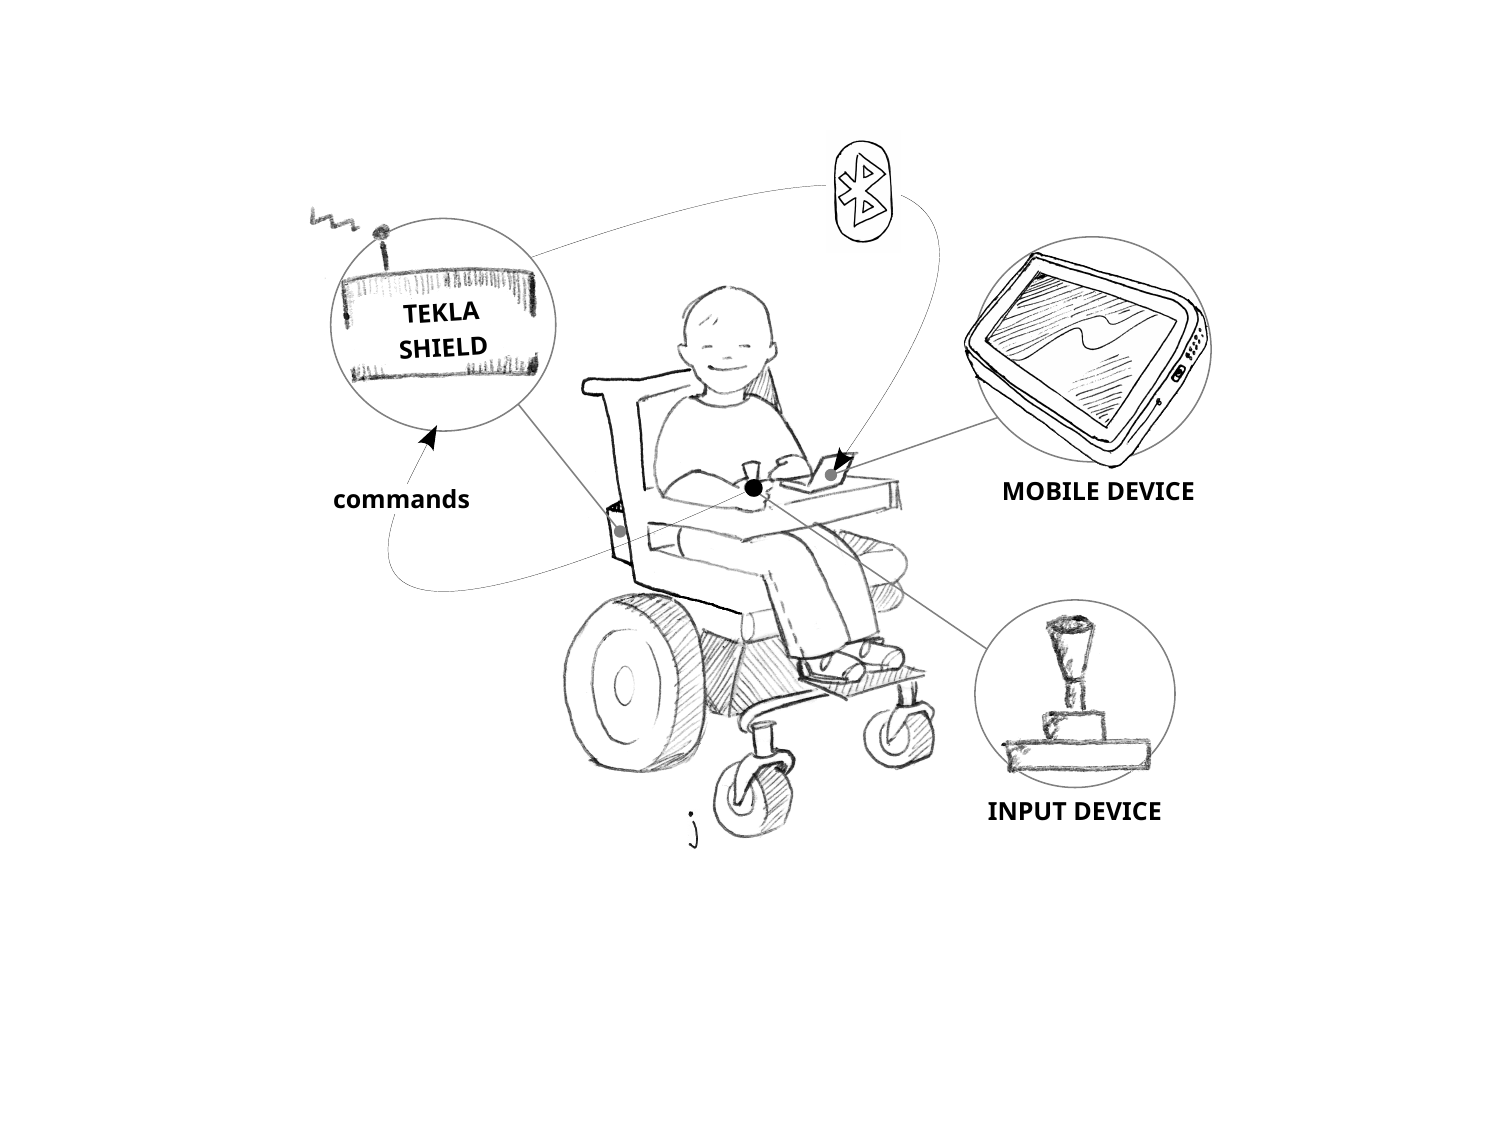

TEKLA
SHIELD
MOBILE DEVICE
commands
INPUT DEVICE